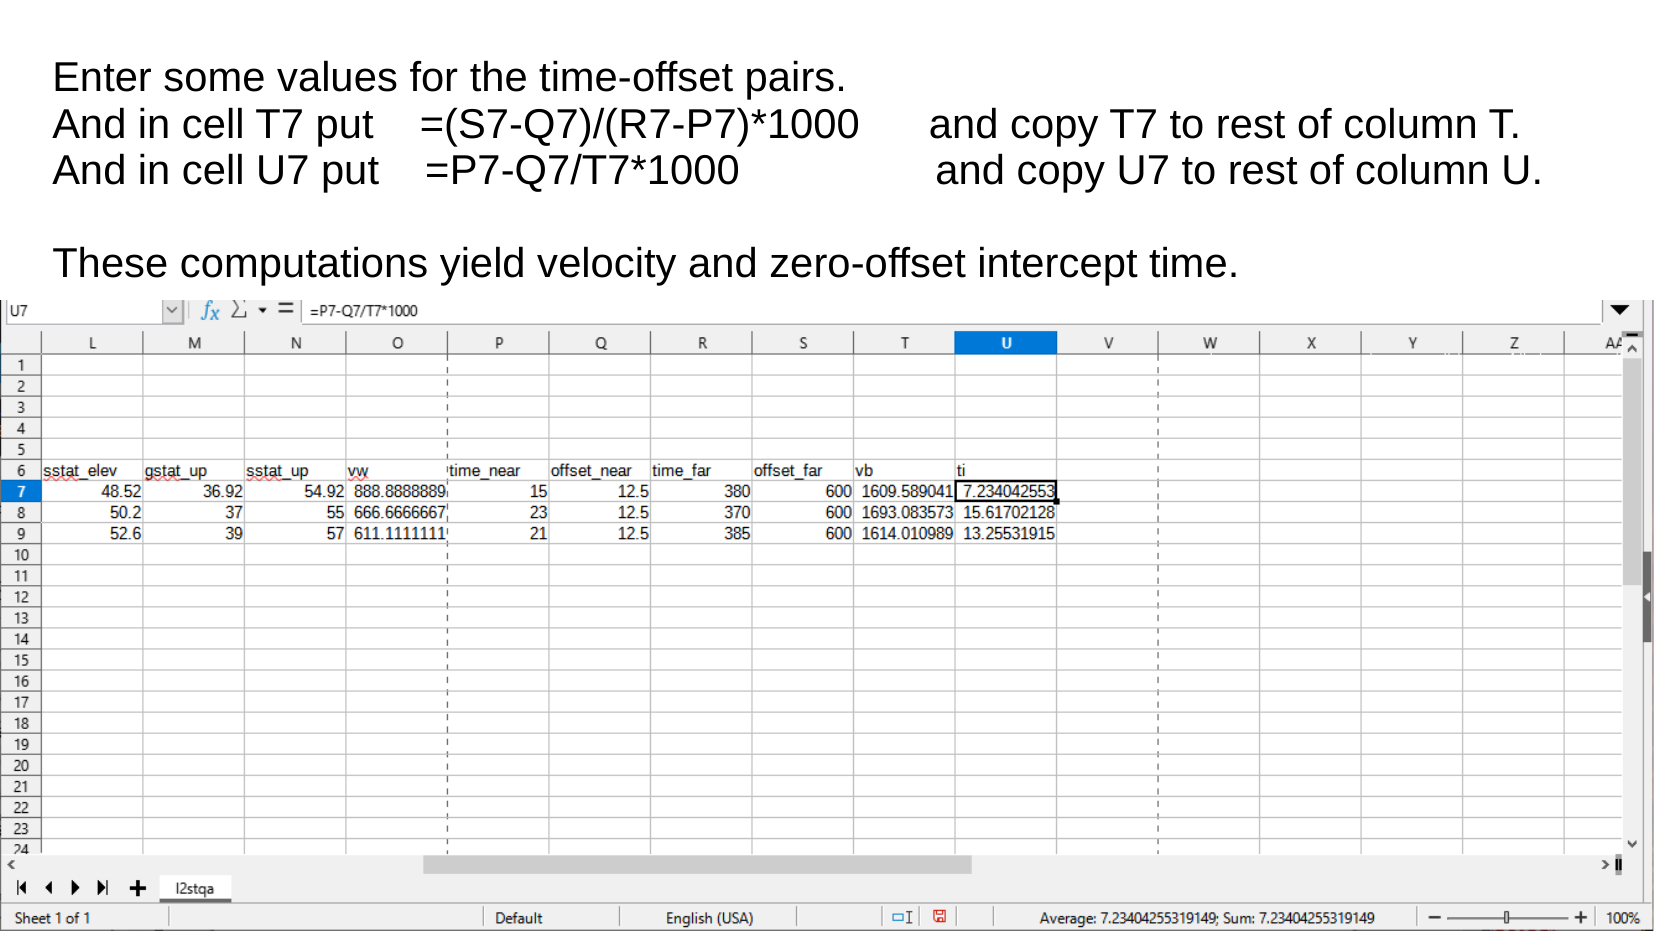

Enter some values for the time-offset pairs.
And in cell T7 put =(S7-Q7)/(R7-P7)*1000 and copy T7 to rest of column T.
And in cell U7 put =P7-Q7/T7*1000 and copy U7 to rest of column U.
These computations yield velocity and zero-offset intercept time.